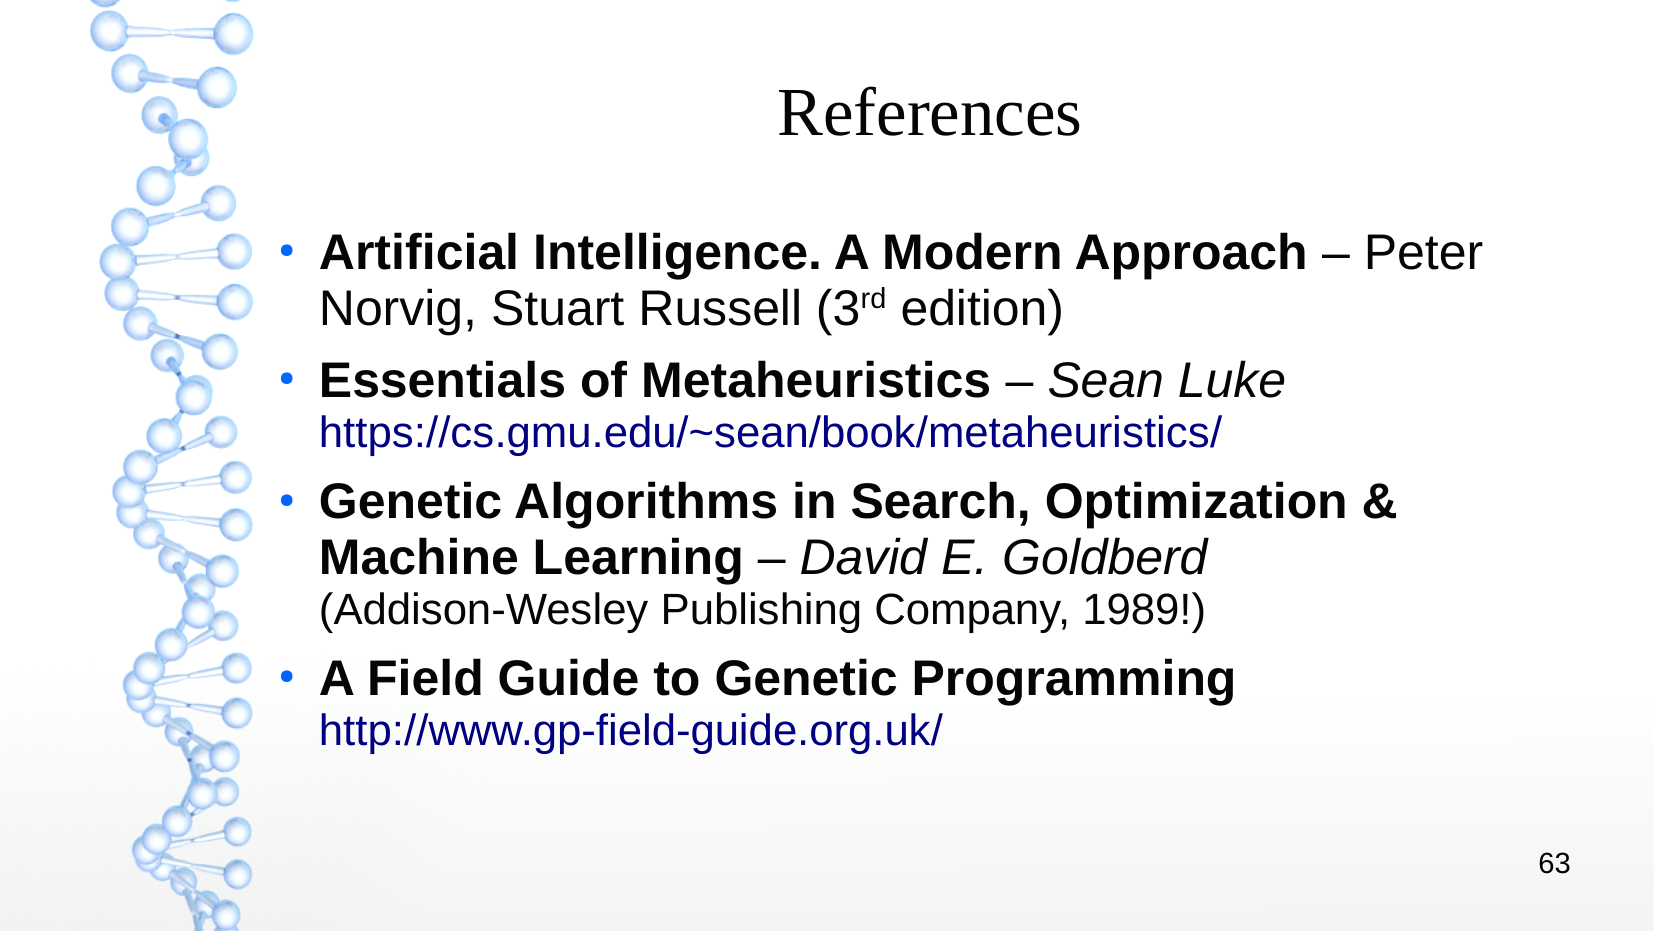

References
# Artificial Intelligence. A Modern Approach – Peter Norvig, Stuart Russell (3rd edition)
Essentials of Metaheuristics – Sean Lukehttps://cs.gmu.edu/~sean/book/metaheuristics/
Genetic Algorithms in Search, Optimization & Machine Learning – David E. Goldberd
(Addison-Wesley Publishing Company, 1989!)
A Field Guide to Genetic Programming
http://www.gp-field-guide.org.uk/
63